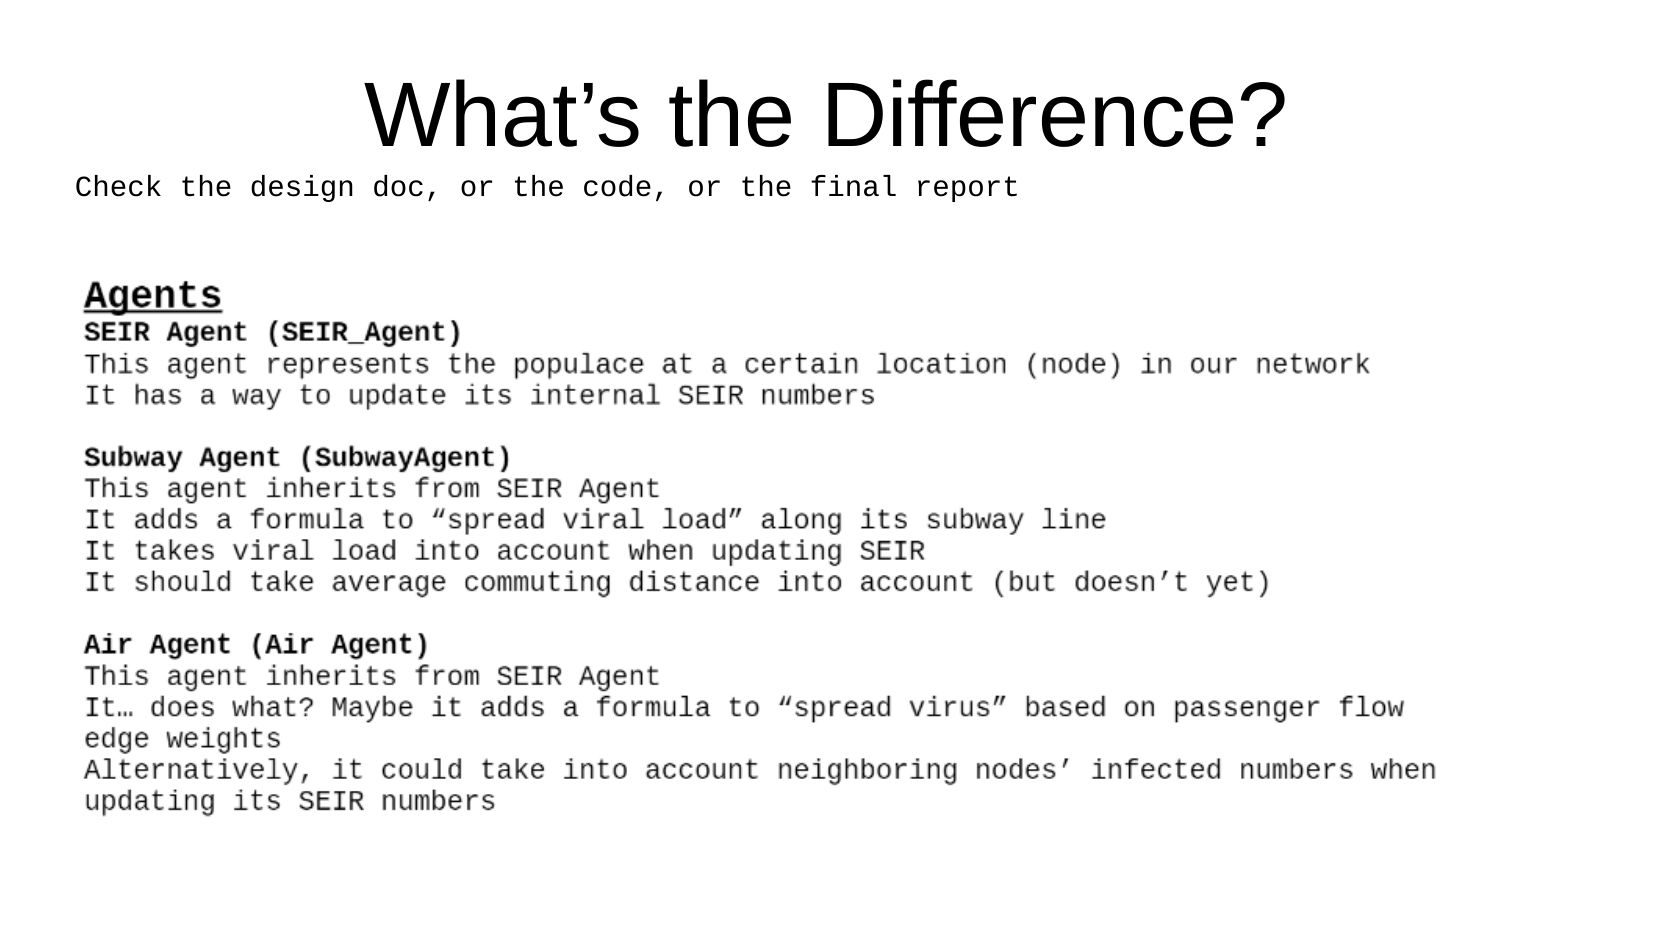

# What’s the Difference?
Check the design doc, or the code, or the final report